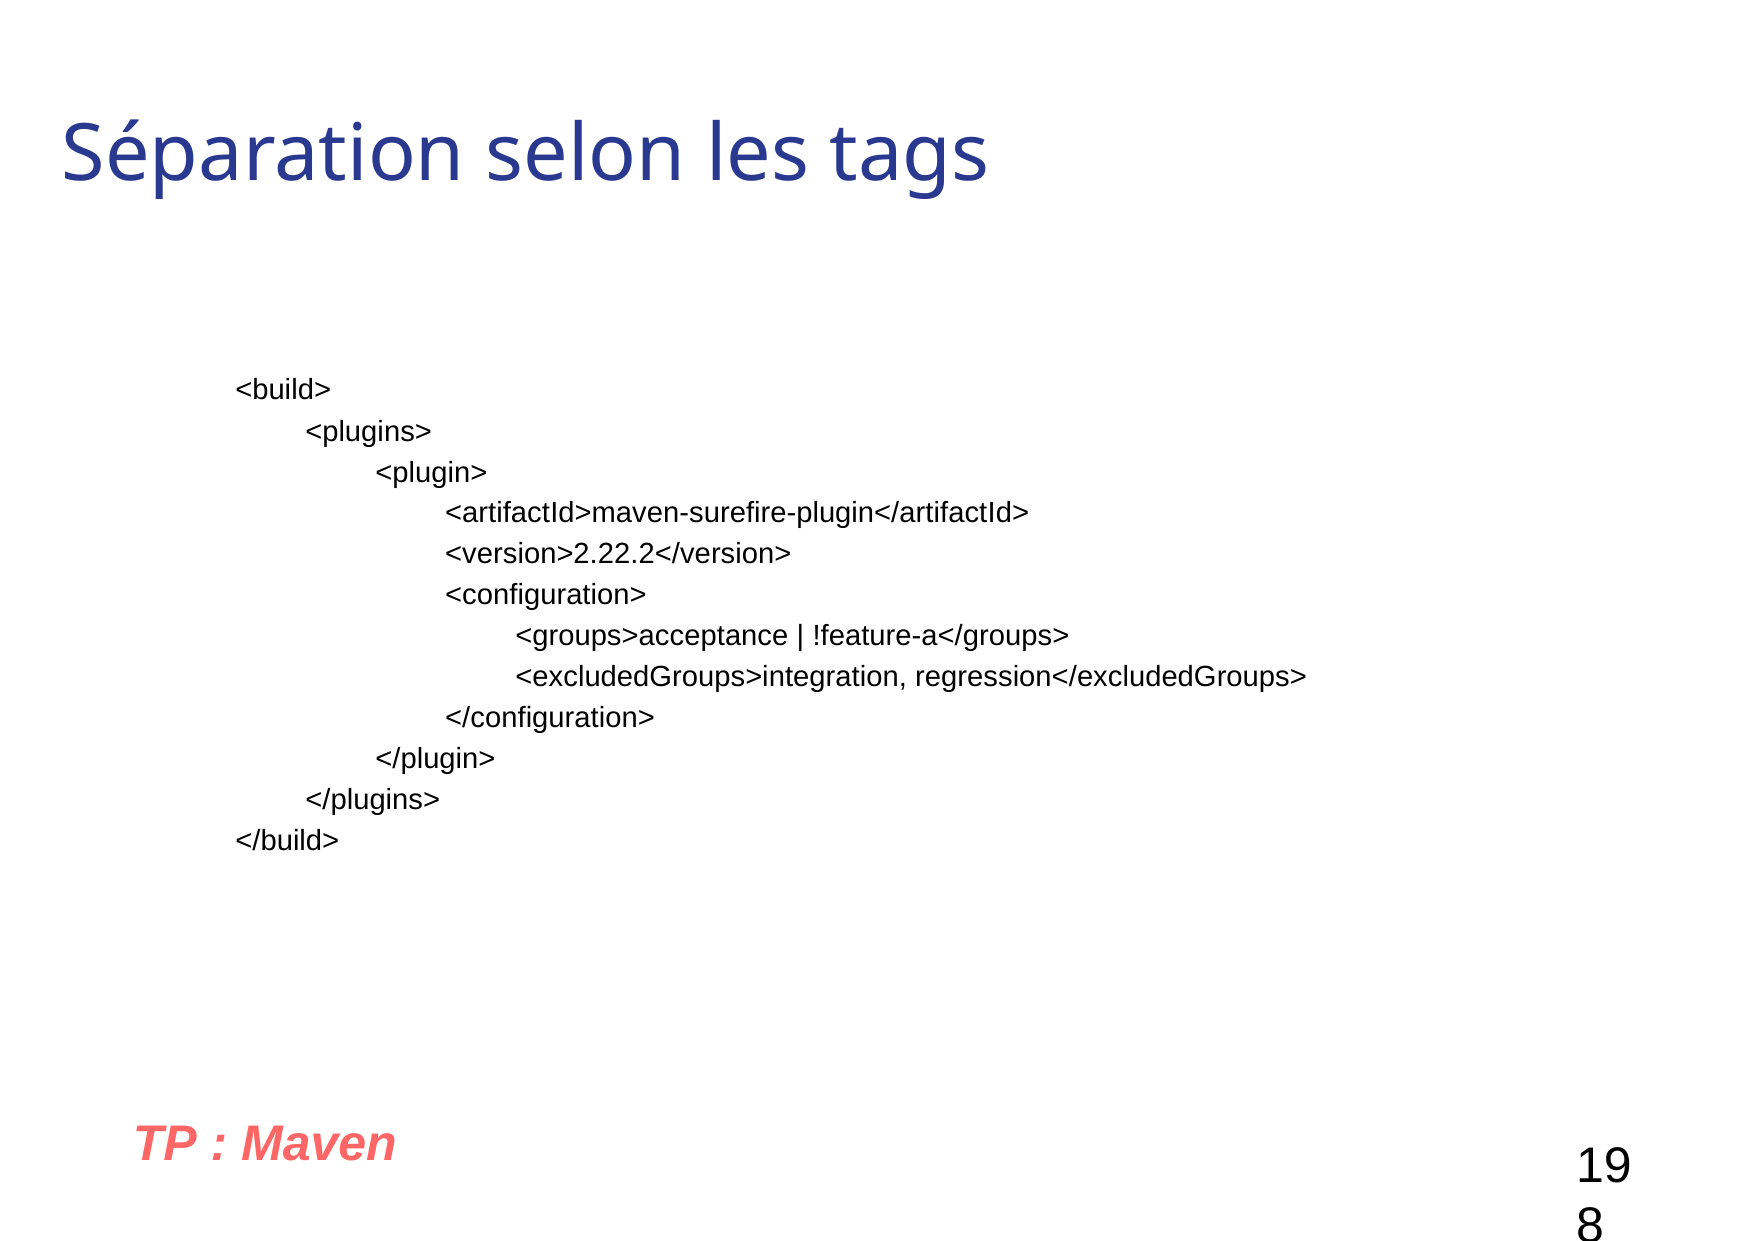

# Séparation selon les tags
<build>
<plugins>
<plugin>
<artifactId>maven-surefire-plugin</artifactId>
<version>2.22.2</version>
<configuration>
<groups>acceptance | !feature-a</groups>
<excludedGroups>integration, regression</excludedGroups>
</configuration>
</plugin>
</plugins>
</build>
TP : Maven
198